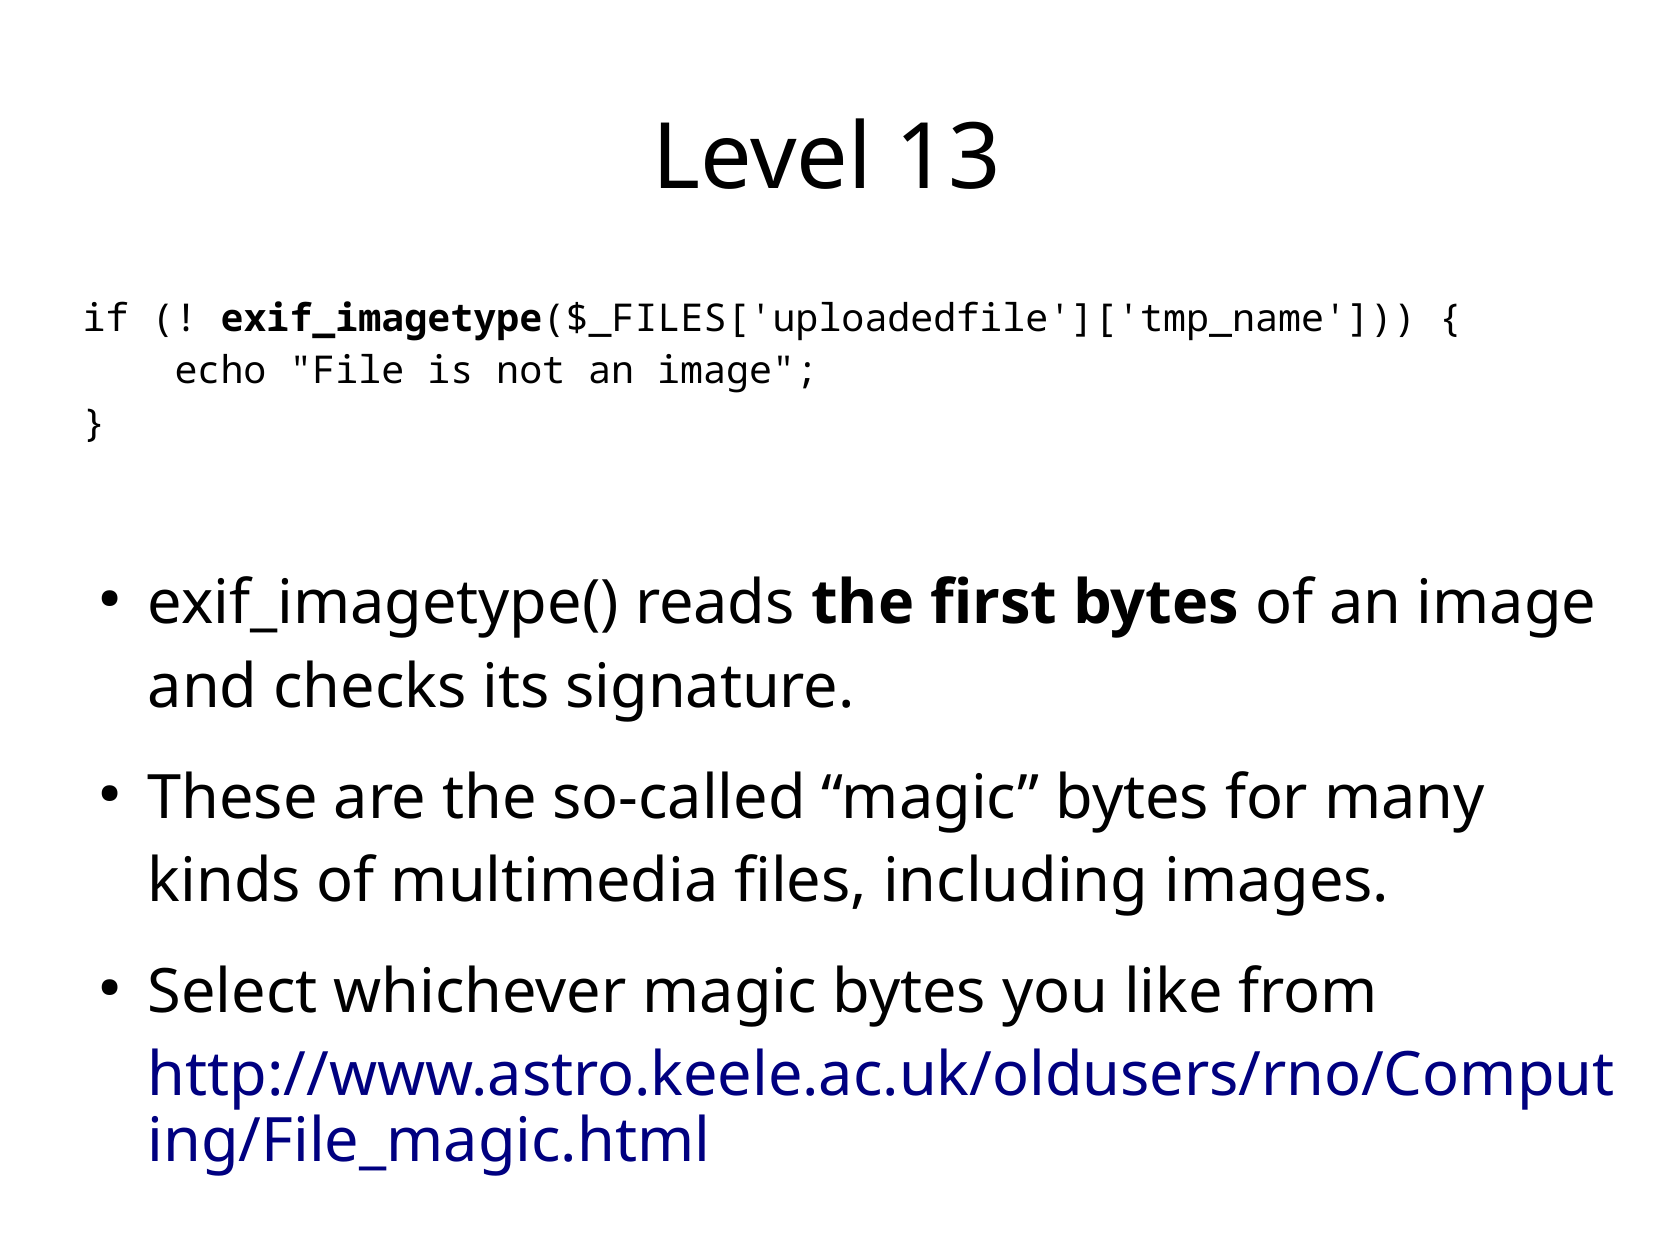

# Level 13
if (! exif_imagetype($_FILES['uploadedfile']['tmp_name'])) {
 echo "File is not an image";
}
exif_imagetype() reads the first bytes of an image and checks its signature.
These are the so-called “magic” bytes for many kinds of multimedia files, including images.
Select whichever magic bytes you like from http://www.astro.keele.ac.uk/oldusers/rno/Computing/File_magic.html